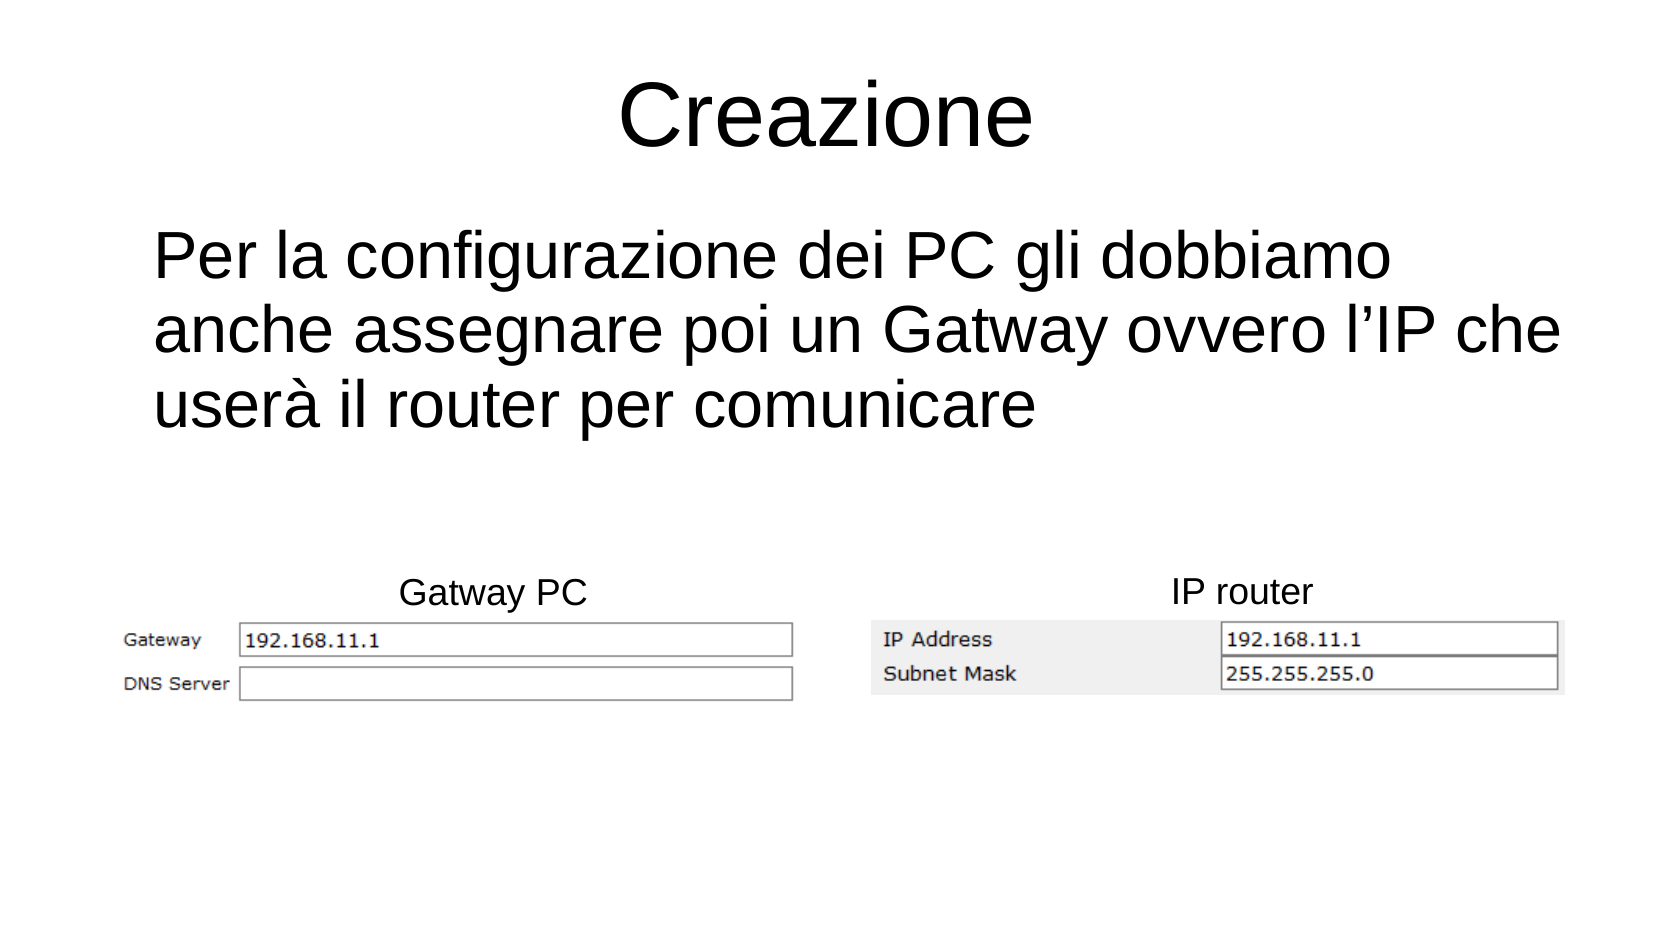

# Creazione
Per la configurazione dei PC gli dobbiamo anche assegnare poi un Gatway ovvero l’IP che userà il router per comunicare
IP router
Gatway PC